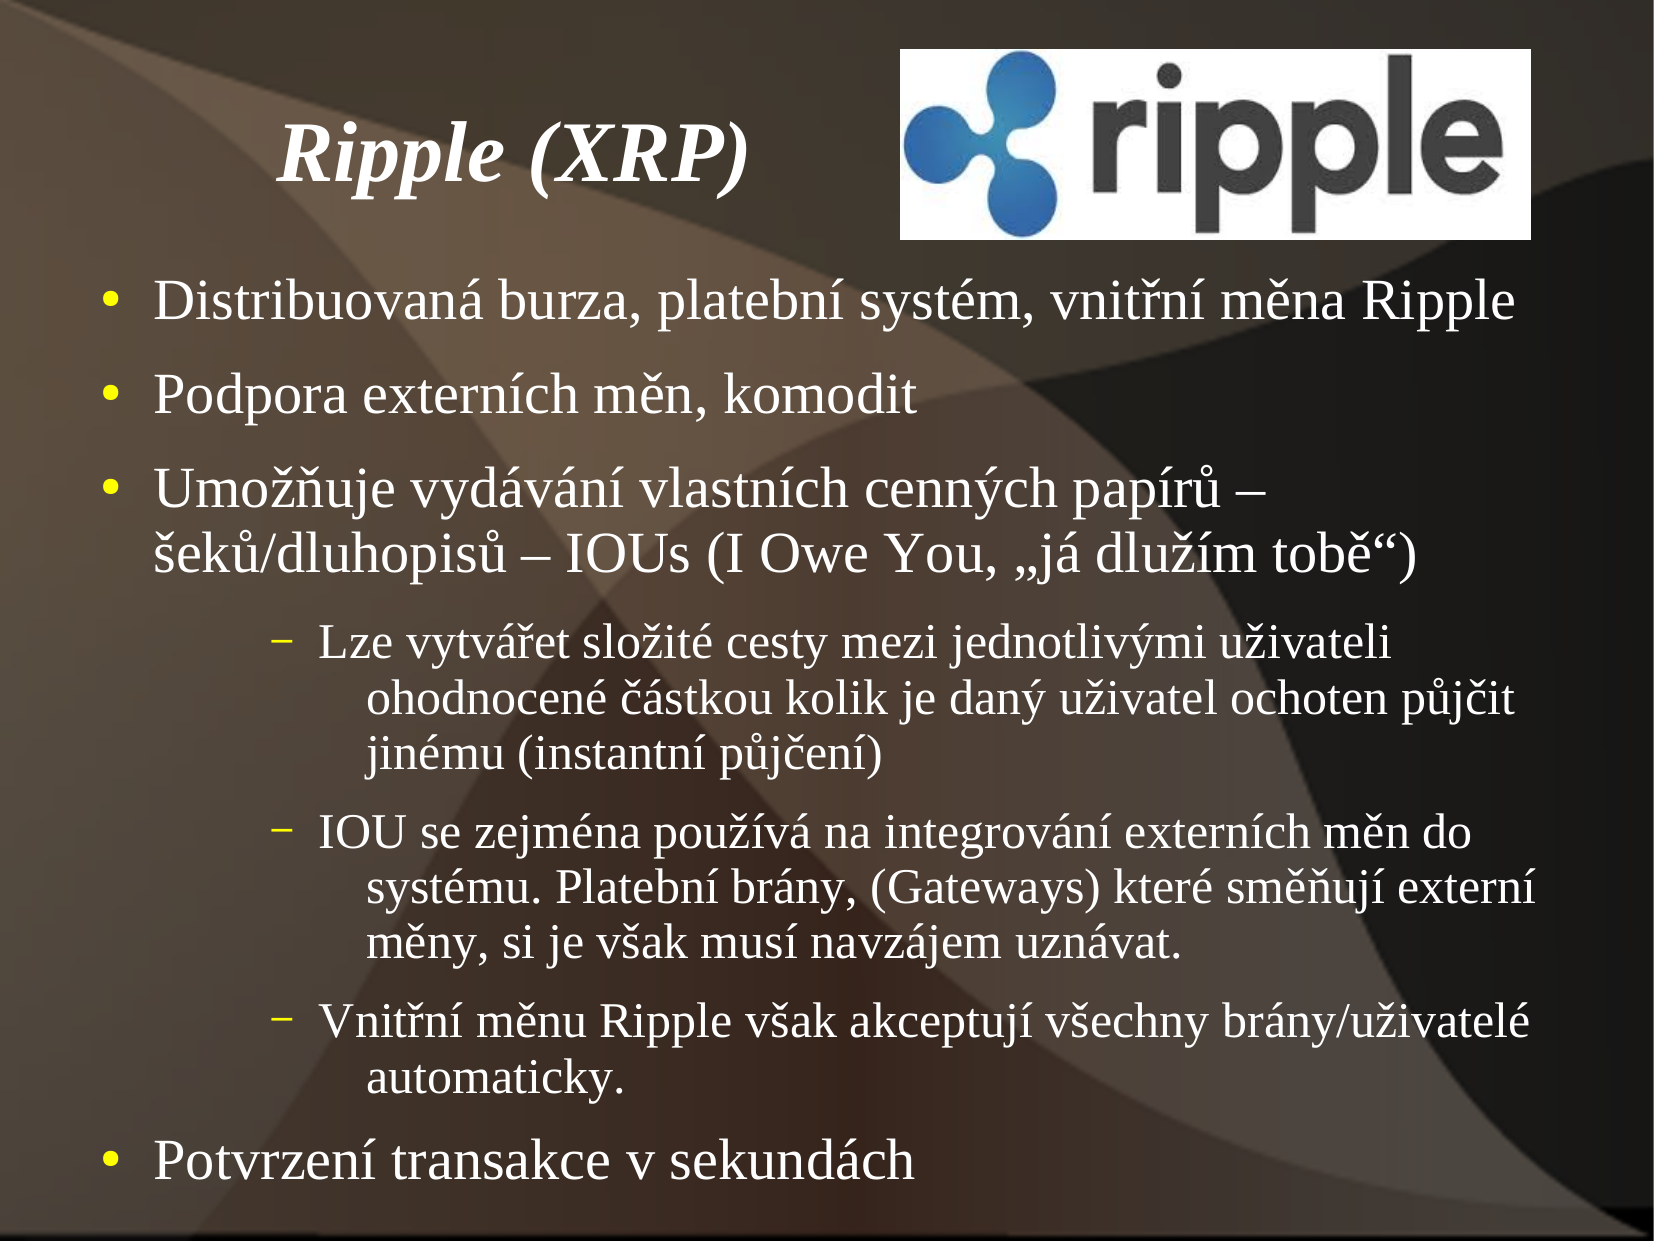

# Ripple (XRP)
Distribuovaná burza, platební systém, vnitřní měna Ripple
Podpora externích měn, komodit
Umožňuje vydávání vlastních cenných papírů – šeků/dluhopisů – IOUs (I Owe You, „já dlužím tobě“)
Lze vytvářet složité cesty mezi jednotlivými uživateli ohodnocené částkou kolik je daný uživatel ochoten půjčit jinému (instantní půjčení)
IOU se zejména používá na integrování externích měn do systému. Platební brány, (Gateways) které směňují externí měny, si je však musí navzájem uznávat.
Vnitřní měnu Ripple však akceptují všechny brány/uživatelé automaticky.
Potvrzení transakce v sekundách